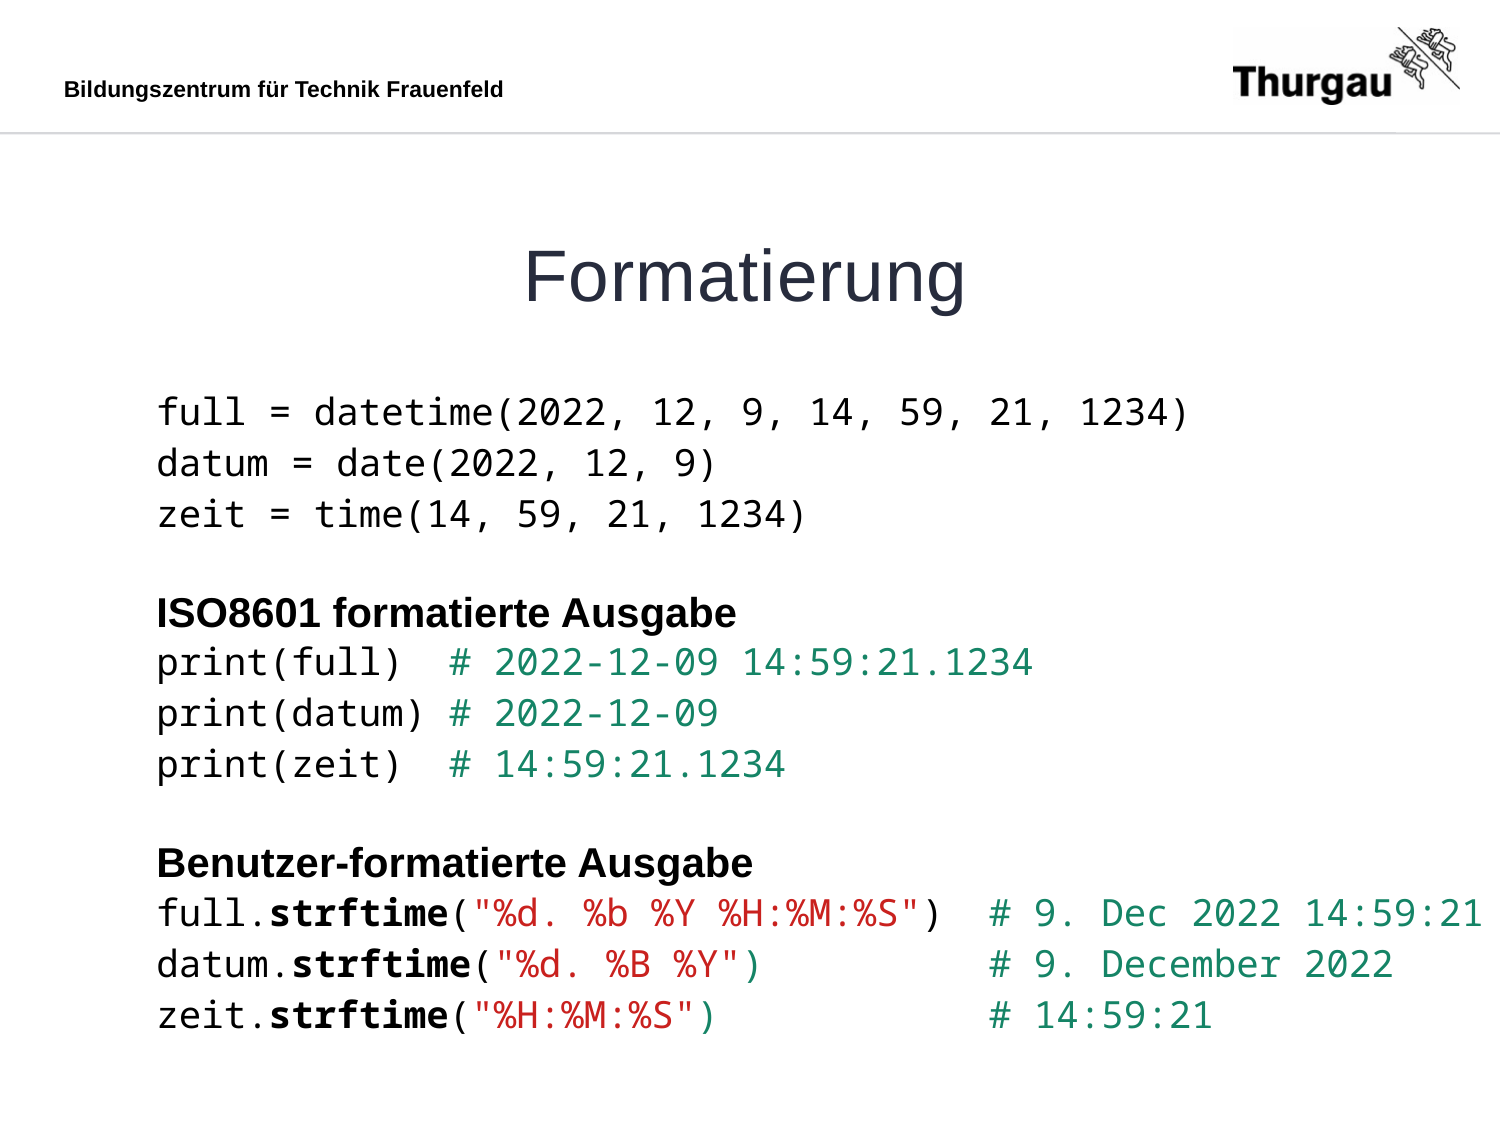

Bildungszentrum für Technik Frauenfeld
Formatierung
full = datetime(2022, 12, 9, 14, 59, 21, 1234)
datum = date(2022, 12, 9)
zeit = time(14, 59, 21, 1234)
ISO8601 formatierte Ausgabe
print(full) # 2022-12-09 14:59:21.1234
print(datum) # 2022-12-09
print(zeit) # 14:59:21.1234
Benutzer-formatierte Ausgabe
full.strftime("%d. %b %Y %H:%M:%S") # 9. Dec 2022 14:59:21
datum.strftime("%d. %B %Y") # 9. December 2022
zeit.strftime("%H:%M:%S") # 14:59:21
https://docs.python.org/3/library/datetime.html#strftime-and-strptime-format-codes